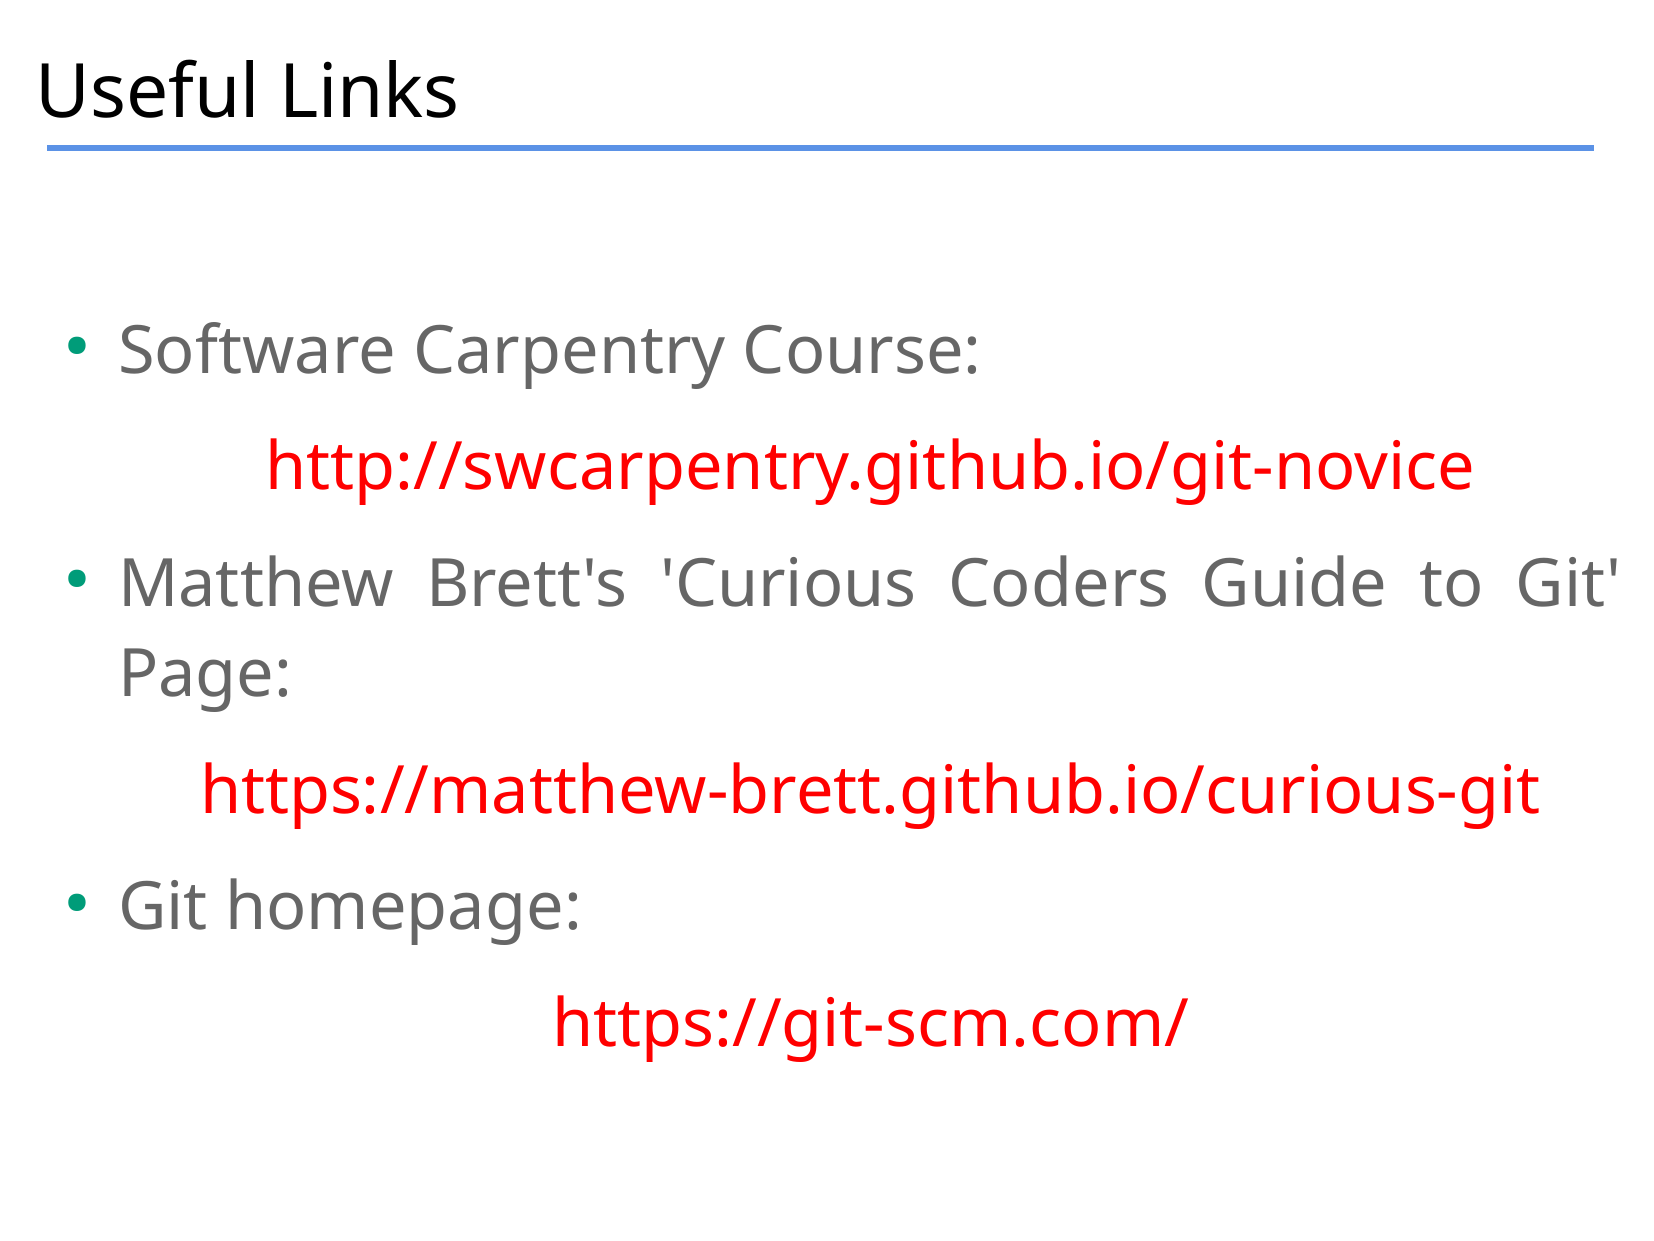

# Useful Links
Software Carpentry Course:
http://swcarpentry.github.io/git-novice
Matthew Brett's 'Curious Coders Guide to Git' Page:
https://matthew-brett.github.io/curious-git
Git homepage:
https://git-scm.com/